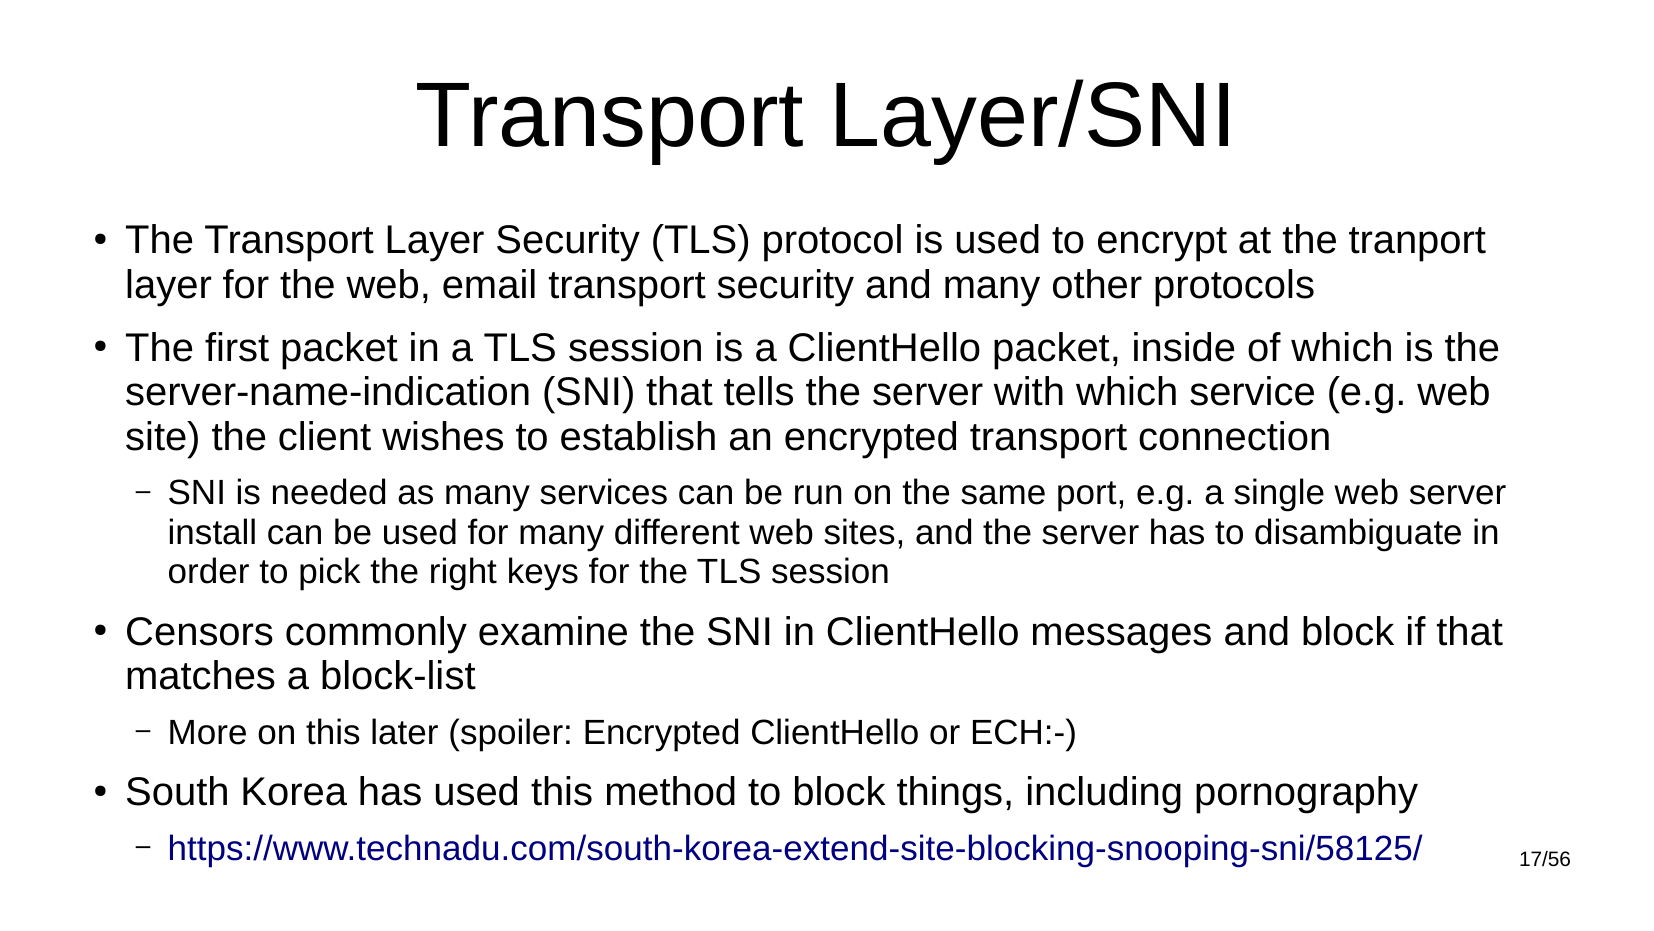

# Transport Layer/SNI
The Transport Layer Security (TLS) protocol is used to encrypt at the tranport layer for the web, email transport security and many other protocols
The first packet in a TLS session is a ClientHello packet, inside of which is the server-name-indication (SNI) that tells the server with which service (e.g. web site) the client wishes to establish an encrypted transport connection
SNI is needed as many services can be run on the same port, e.g. a single web server install can be used for many different web sites, and the server has to disambiguate in order to pick the right keys for the TLS session
Censors commonly examine the SNI in ClientHello messages and block if that matches a block-list
More on this later (spoiler: Encrypted ClientHello or ECH:-)
South Korea has used this method to block things, including pornography
https://www.technadu.com/south-korea-extend-site-blocking-snooping-sni/58125/
17